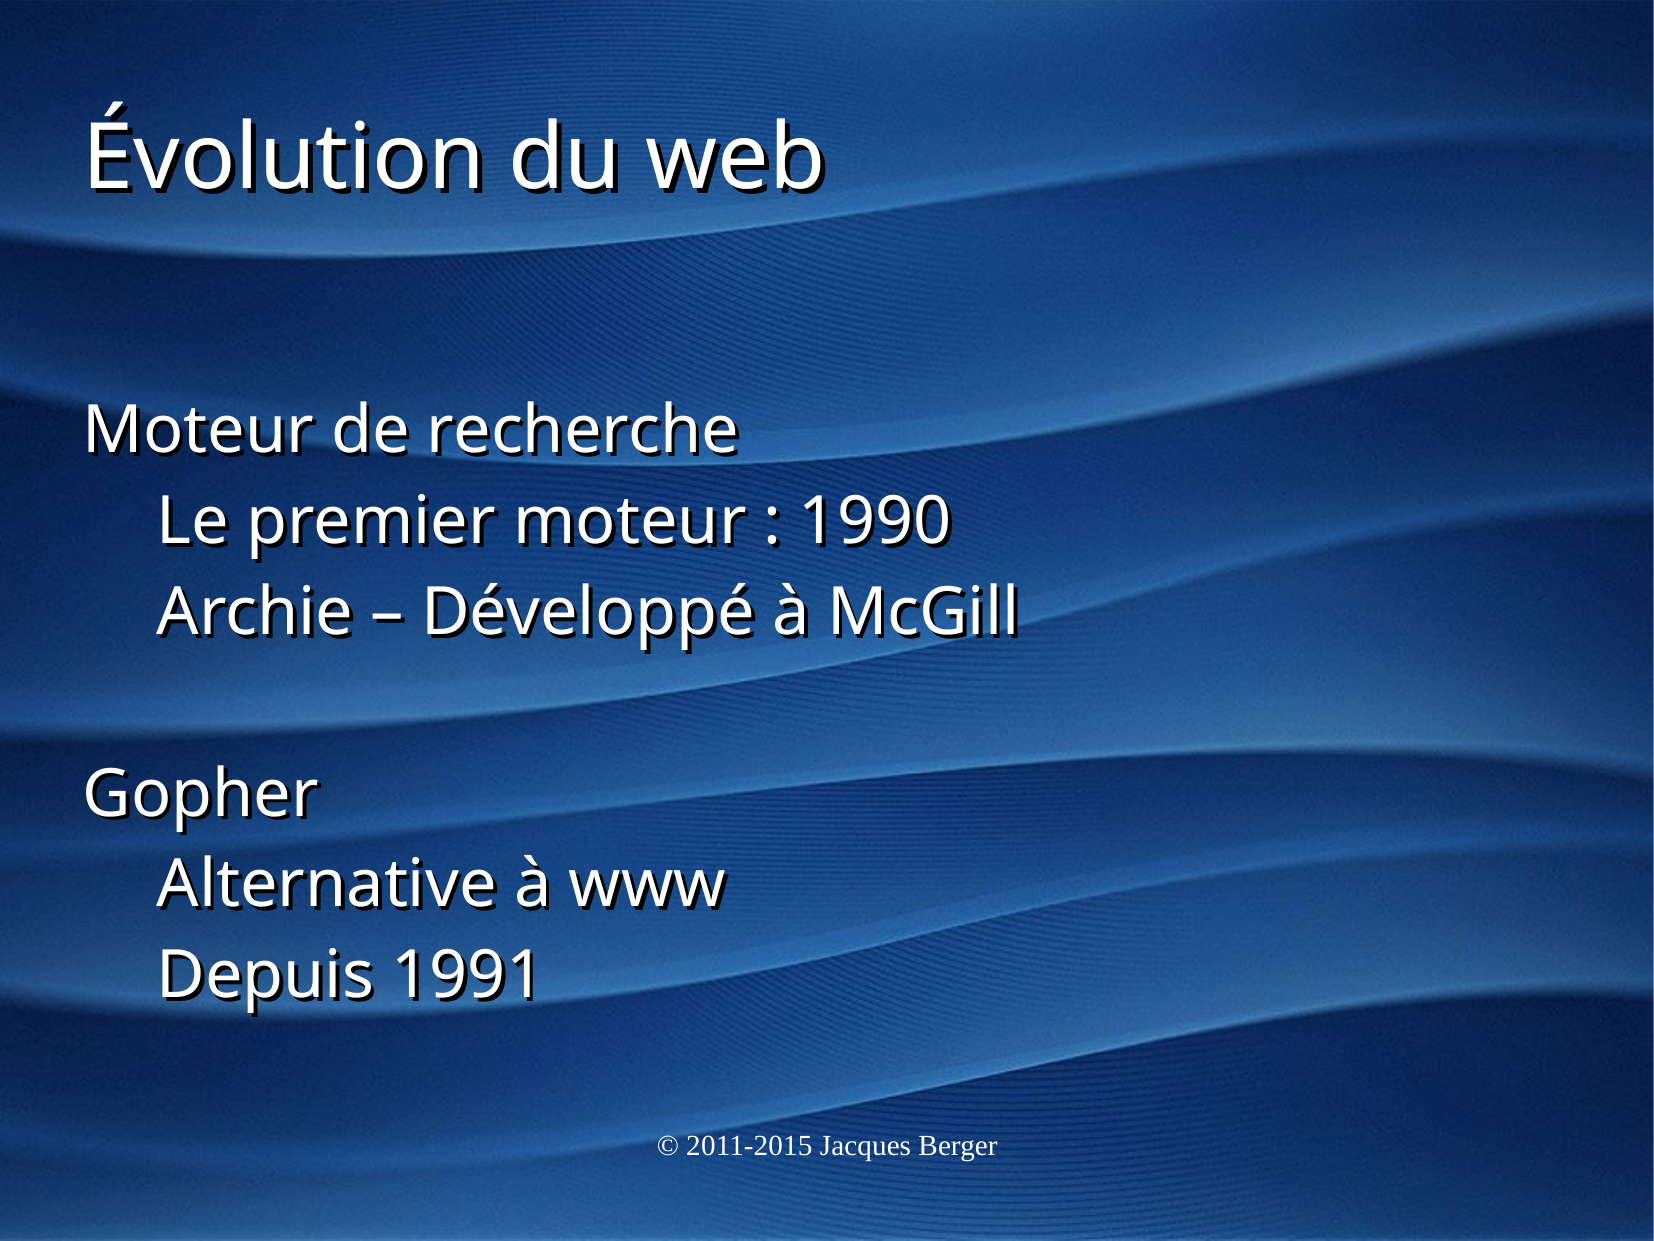

# Évolution du web
Moteur de recherche
	Le premier moteur : 1990
	Archie – Développé à McGill
Gopher
	Alternative à www
	Depuis 1991
© 2011-2015 Jacques Berger